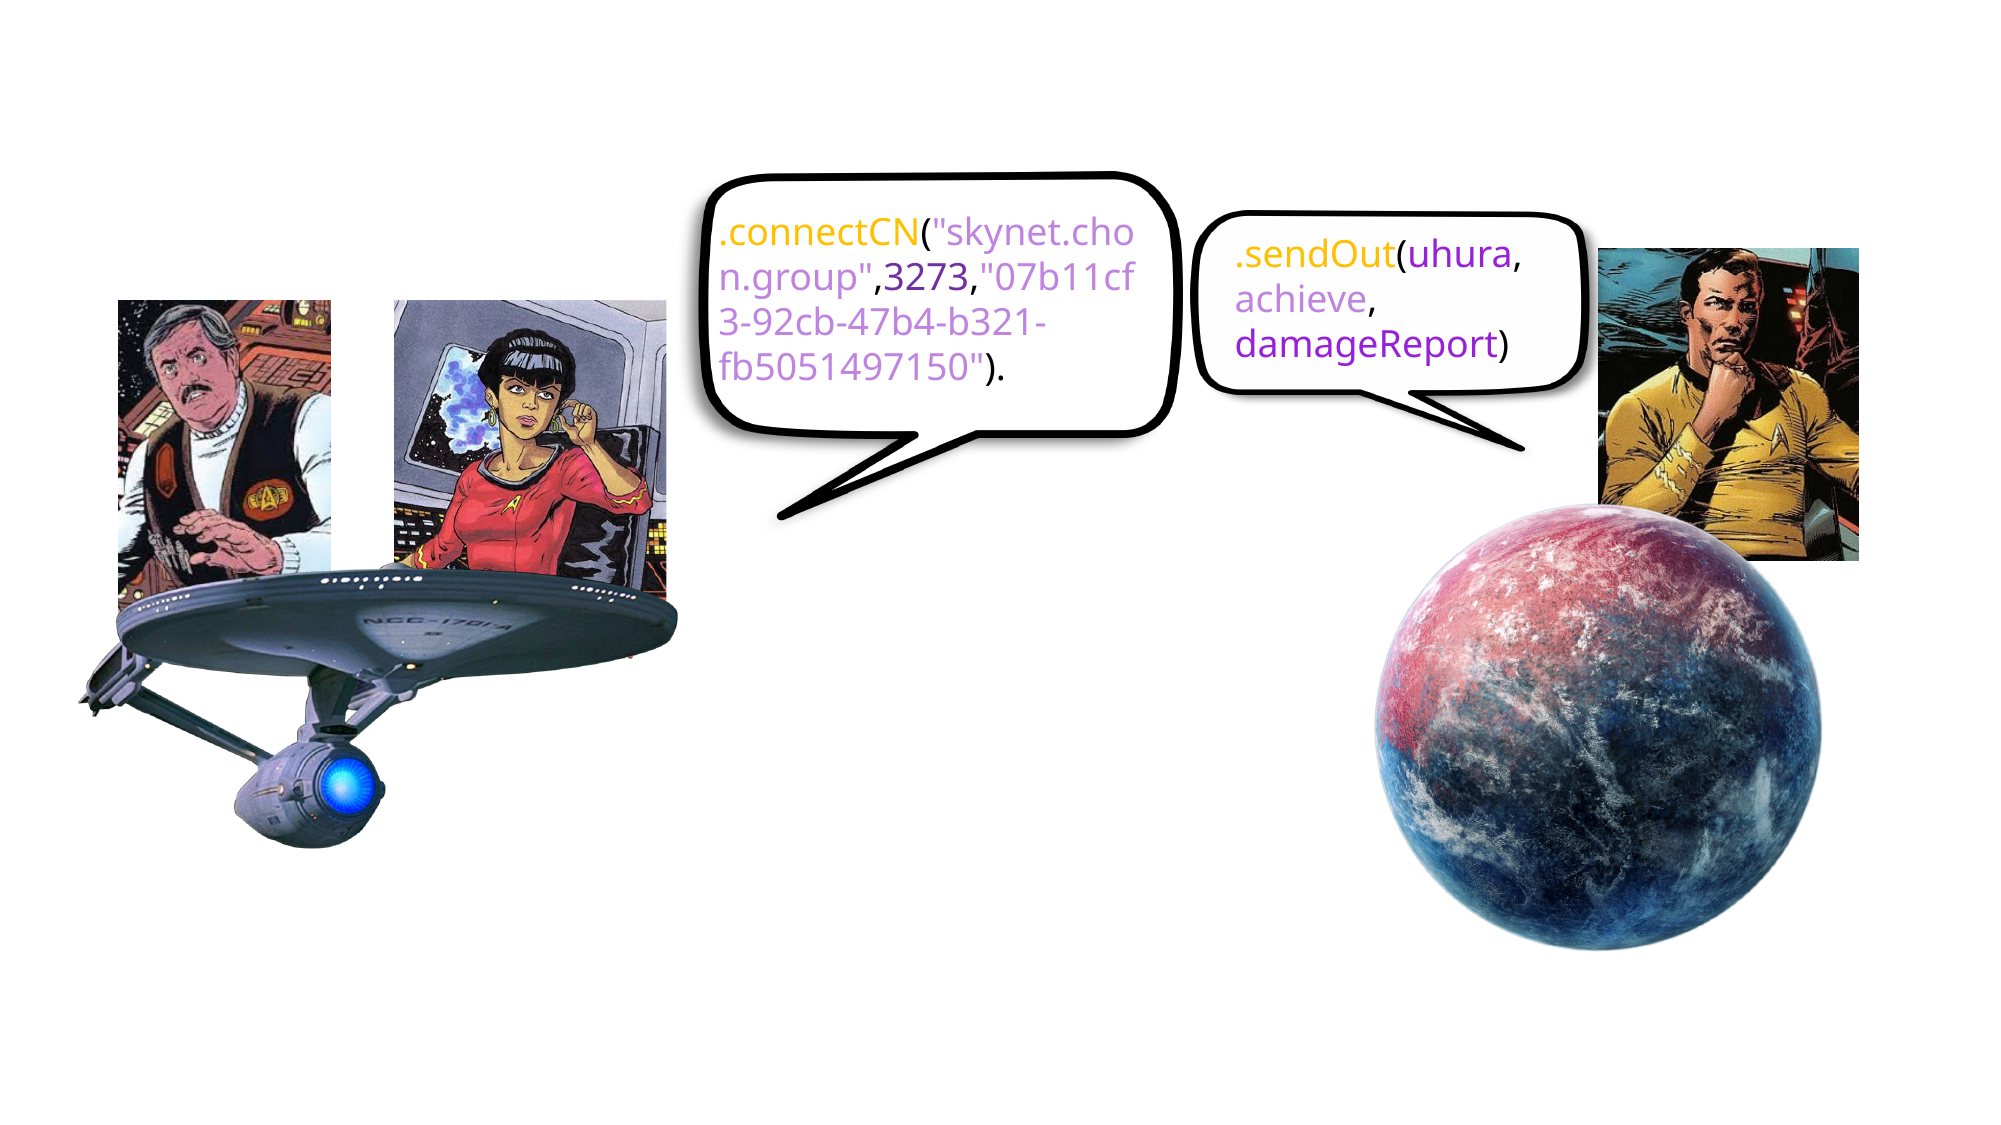

Exemplo: Comunicação entre SMA Embarcados
.connectCN("skynet.chon.group",3273,"07b11cf3-92cb-47b4-b321-fb5051497150").
.sendOut(uhura, achieve, damageReport)